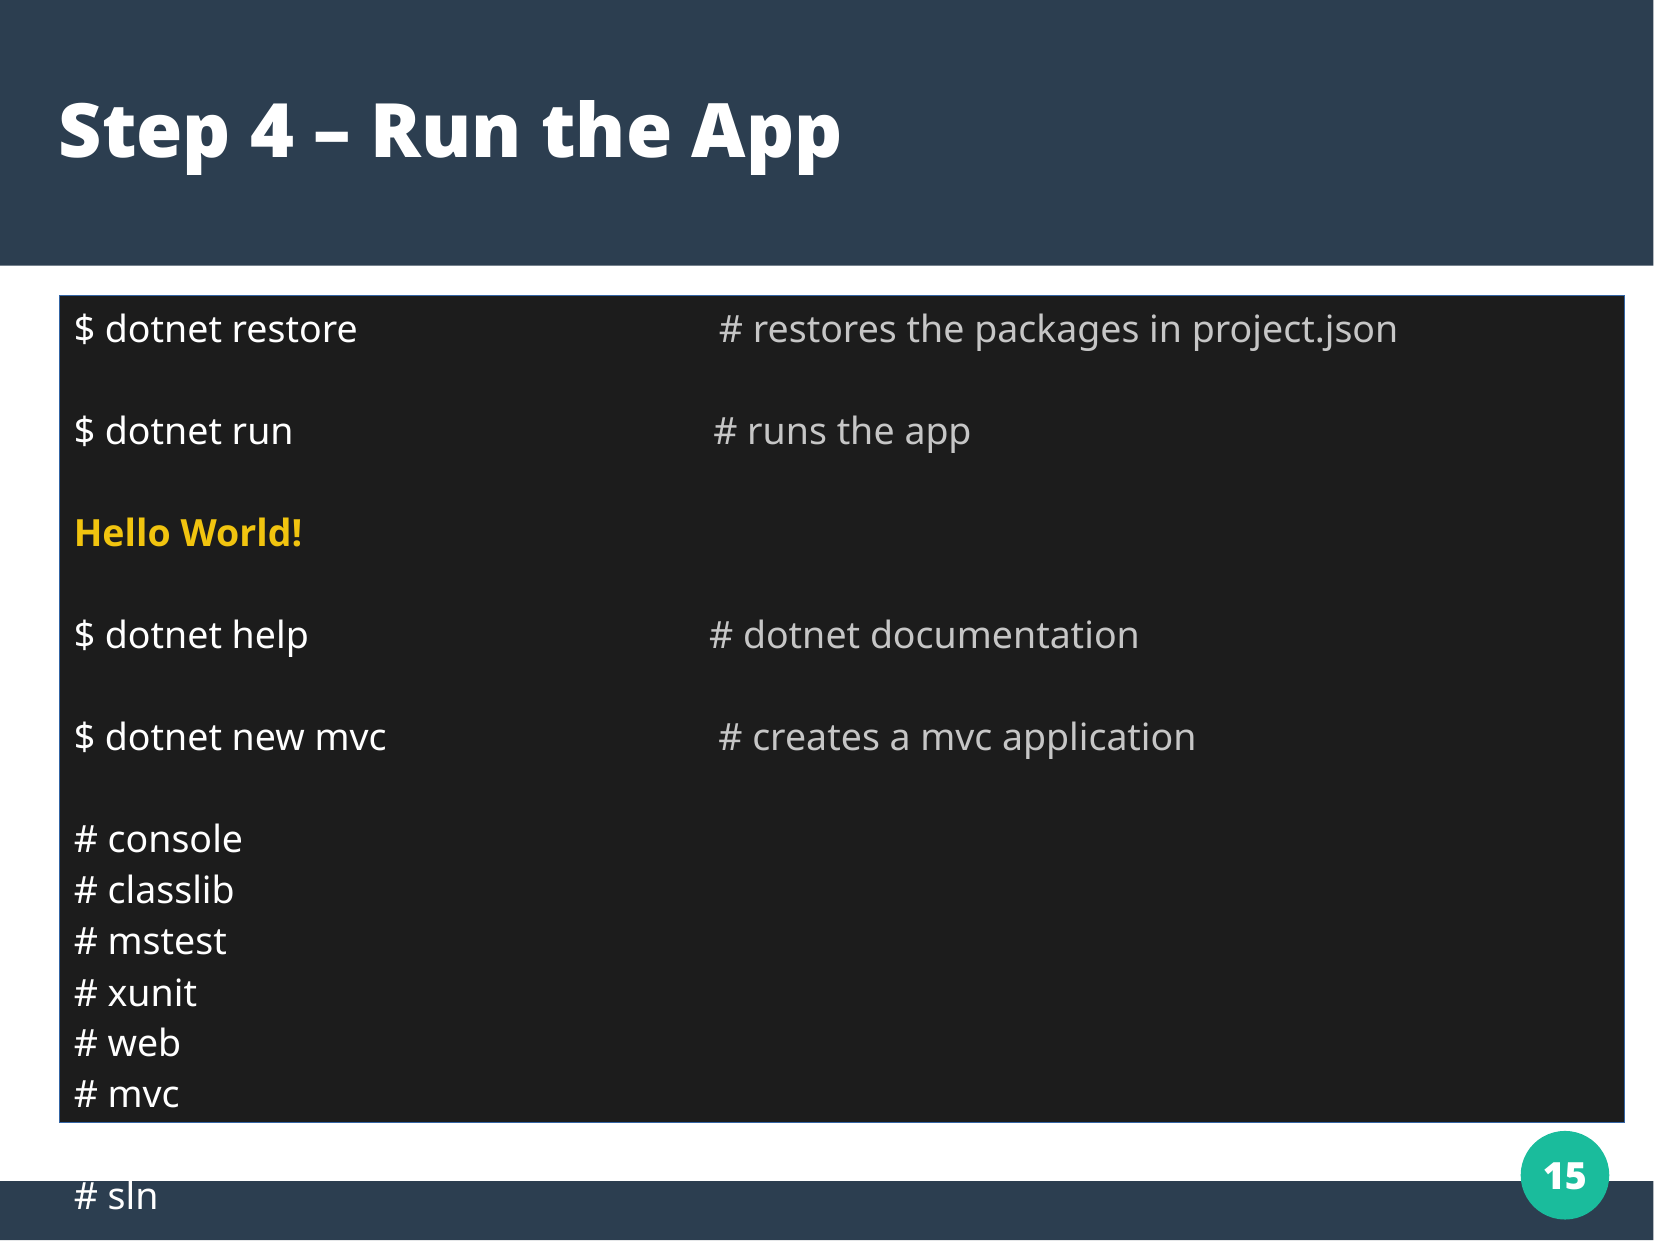

# Step 4 – Run the App
$ dotnet restore # restores the packages in project.json
$ dotnet run # runs the app
Hello World!
$ dotnet help # dotnet documentation
$ dotnet new mvc # creates a mvc application
# console
# classlib
# mstest
# xunit
# web
# mvc
# webapi
# sln
15